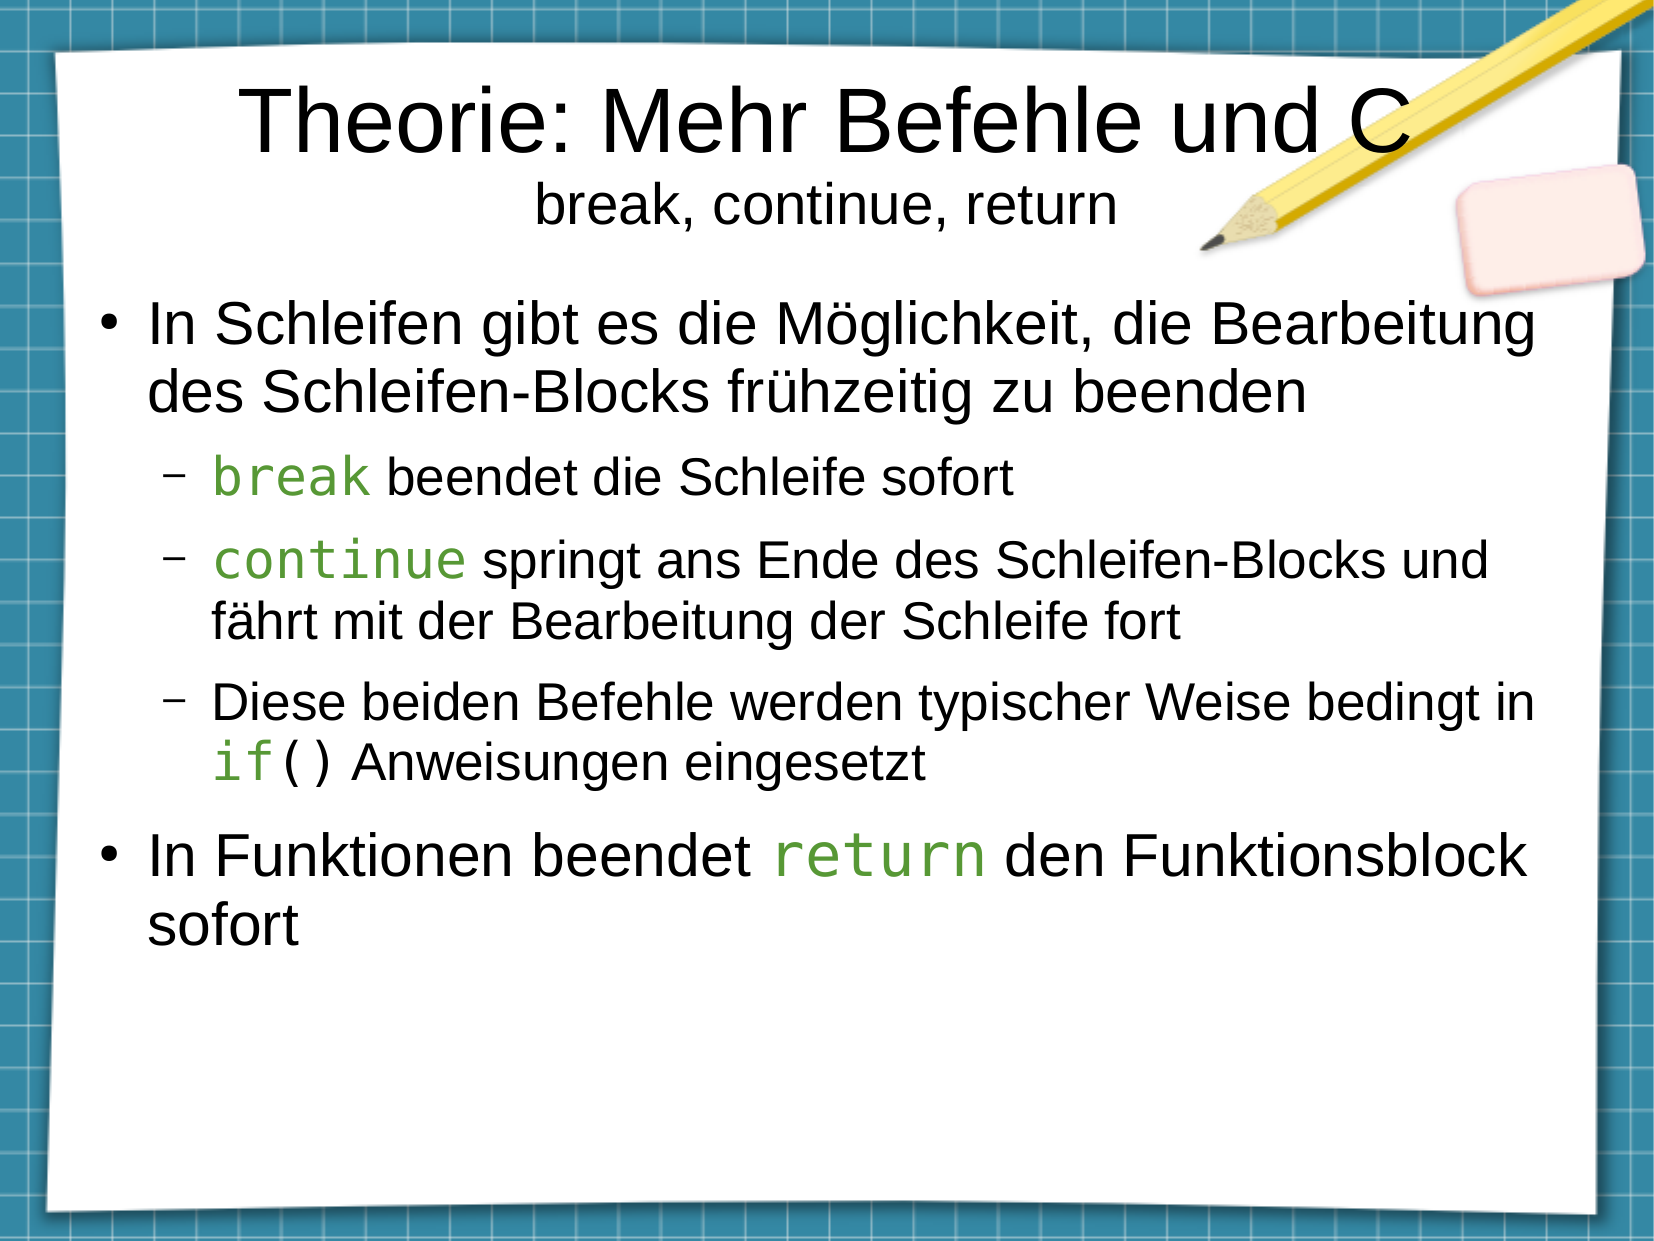

# Theorie: Mehr Befehle und C break, continue, return
In Schleifen gibt es die Möglichkeit, die Bearbeitung des Schleifen-Blocks frühzeitig zu beenden
break beendet die Schleife sofort
continue springt ans Ende des Schleifen-Blocks und fährt mit der Bearbeitung der Schleife fort
Diese beiden Befehle werden typischer Weise bedingt in if() Anweisungen eingesetzt
In Funktionen beendet return den Funktionsblock sofort